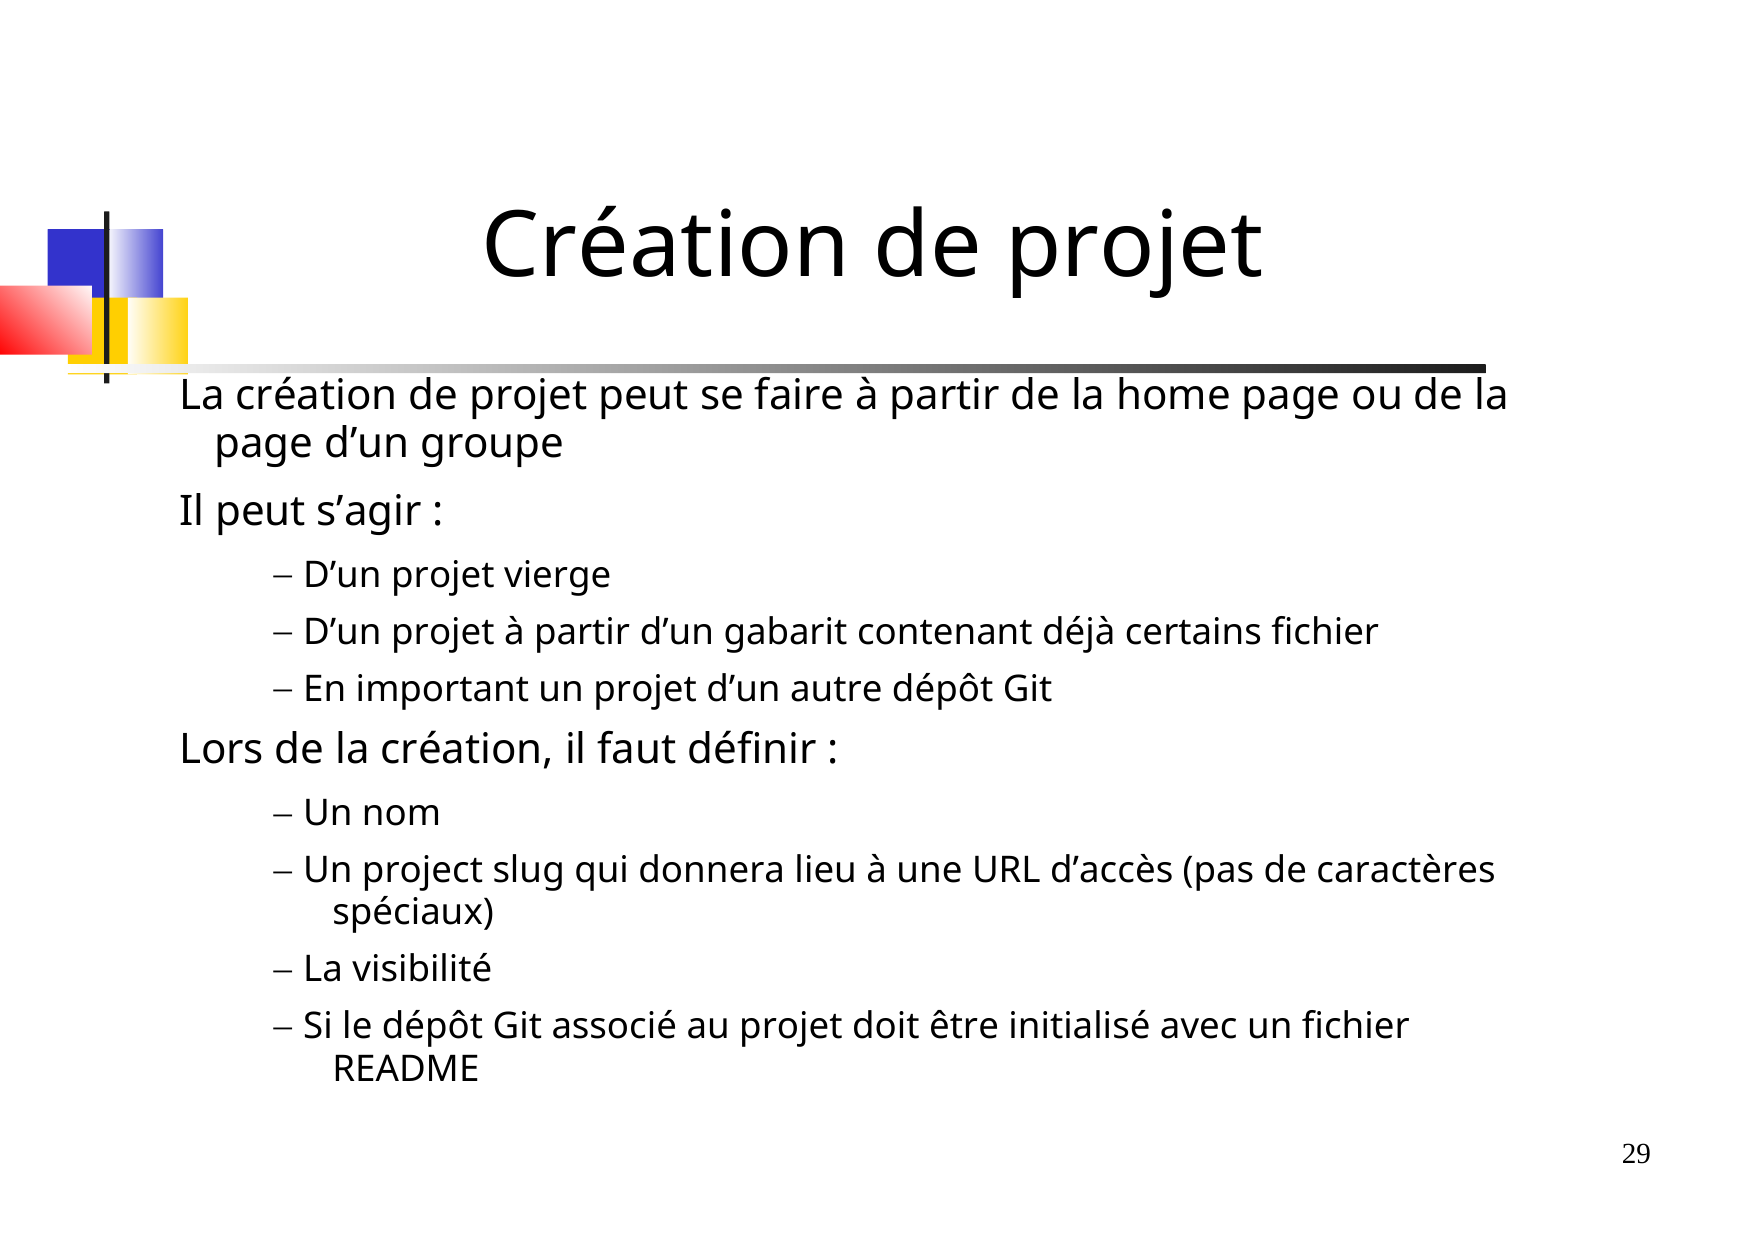

# Création de projet
La création de projet peut se faire à partir de la home page ou de la page d’un groupe
Il peut s’agir :
D’un projet vierge
D’un projet à partir d’un gabarit contenant déjà certains fichier
En important un projet d’un autre dépôt Git
Lors de la création, il faut définir :
Un nom
Un project slug qui donnera lieu à une URL d’accès (pas de caractères spéciaux)
La visibilité
Si le dépôt Git associé au projet doit être initialisé avec un fichier README